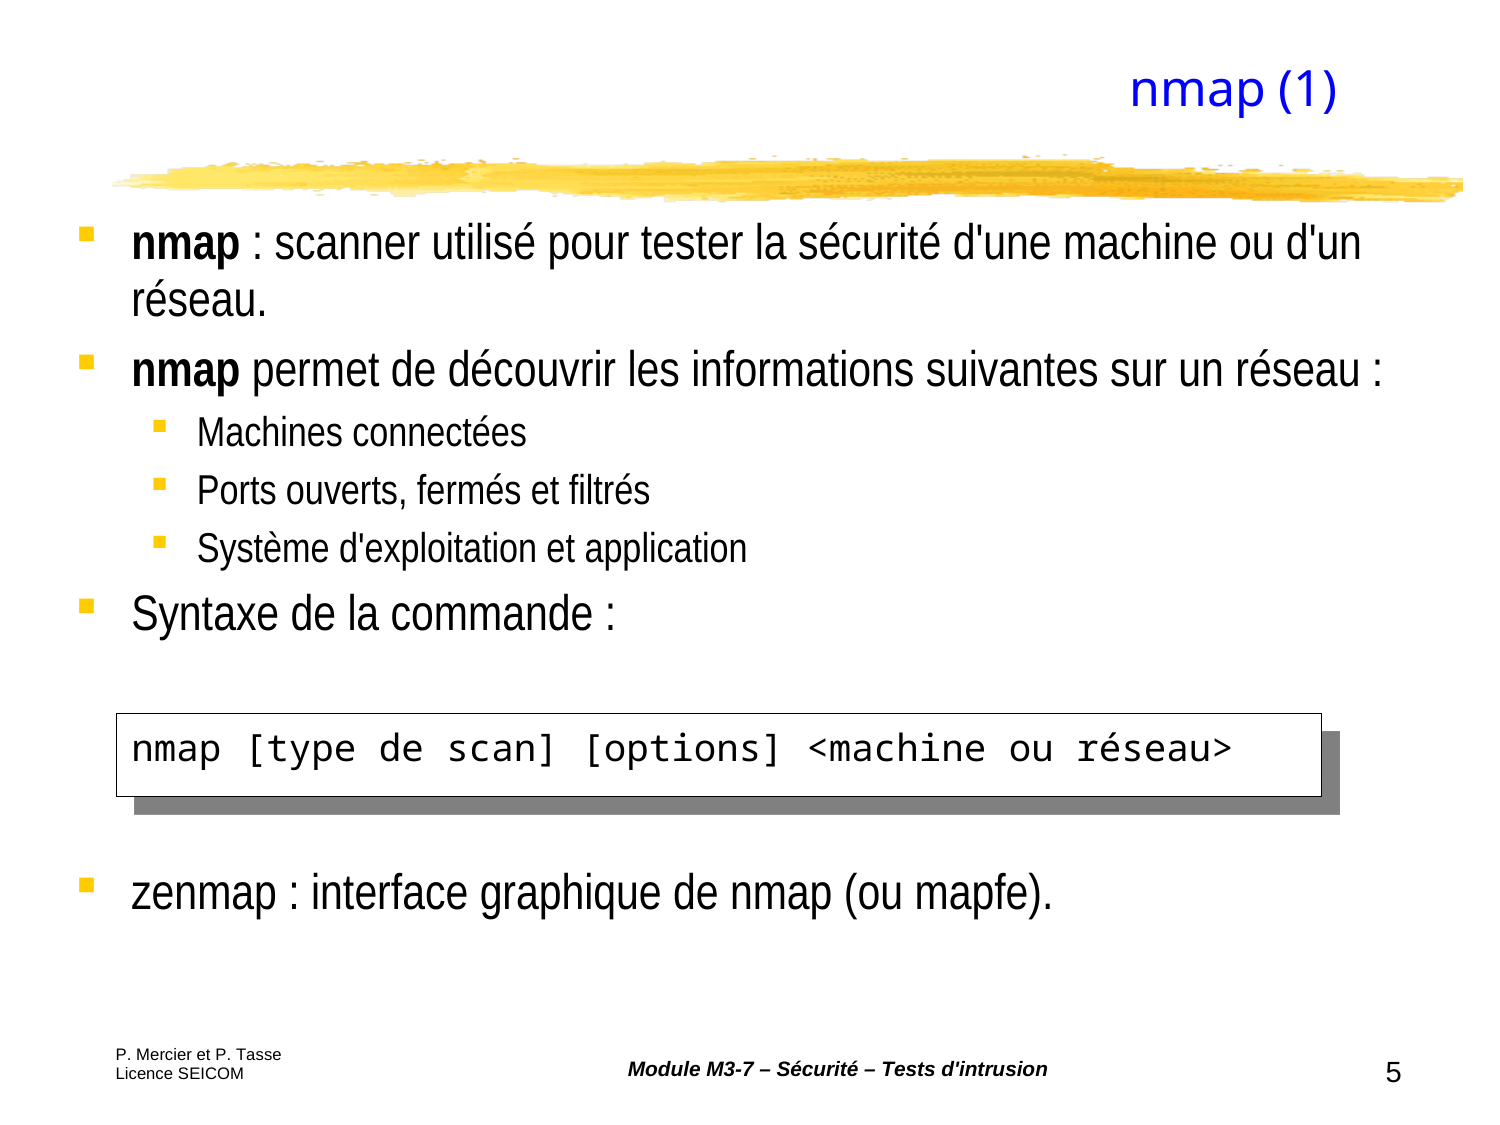

# nmap (1)
nmap : scanner utilisé pour tester la sécurité d'une machine ou d'un réseau.
nmap permet de découvrir les informations suivantes sur un réseau :
Machines connectées
Ports ouverts, fermés et filtrés
Système d'exploitation et application
Syntaxe de la commande :
zenmap : interface graphique de nmap (ou mapfe).
nmap [type de scan] [options] <machine ou réseau>
5